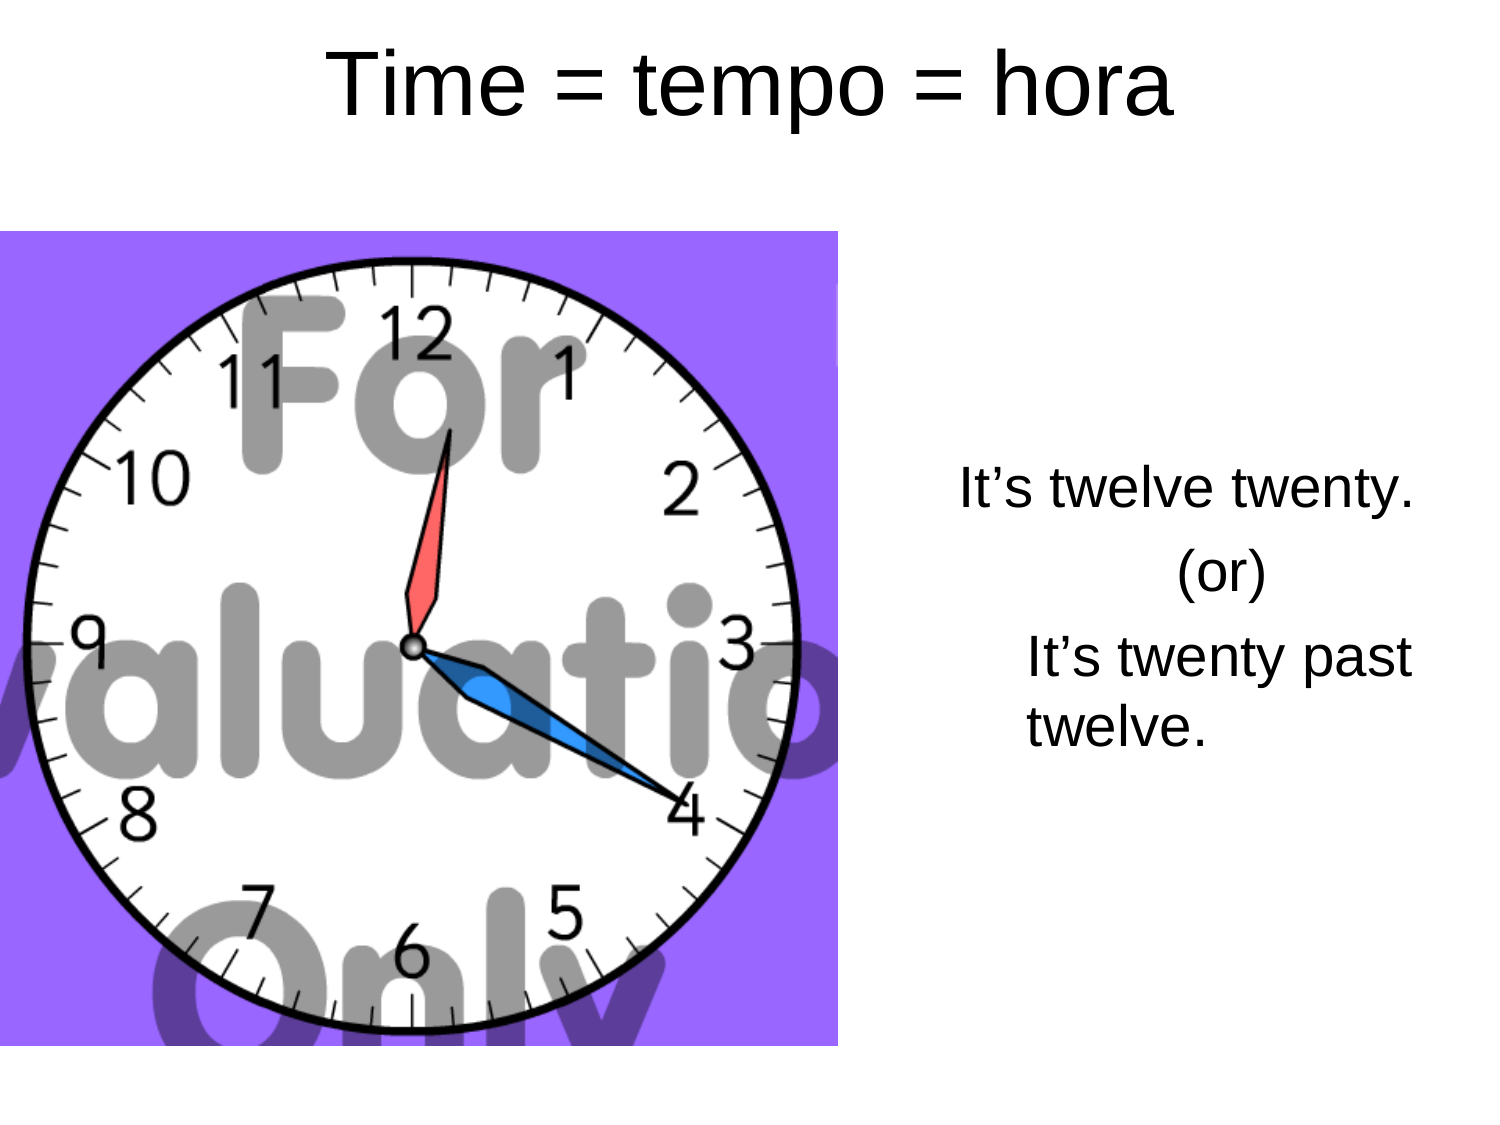

# Time = tempo = hora
 It’s twelve twenty.
			(or)
		It’s twenty past 		twelve.